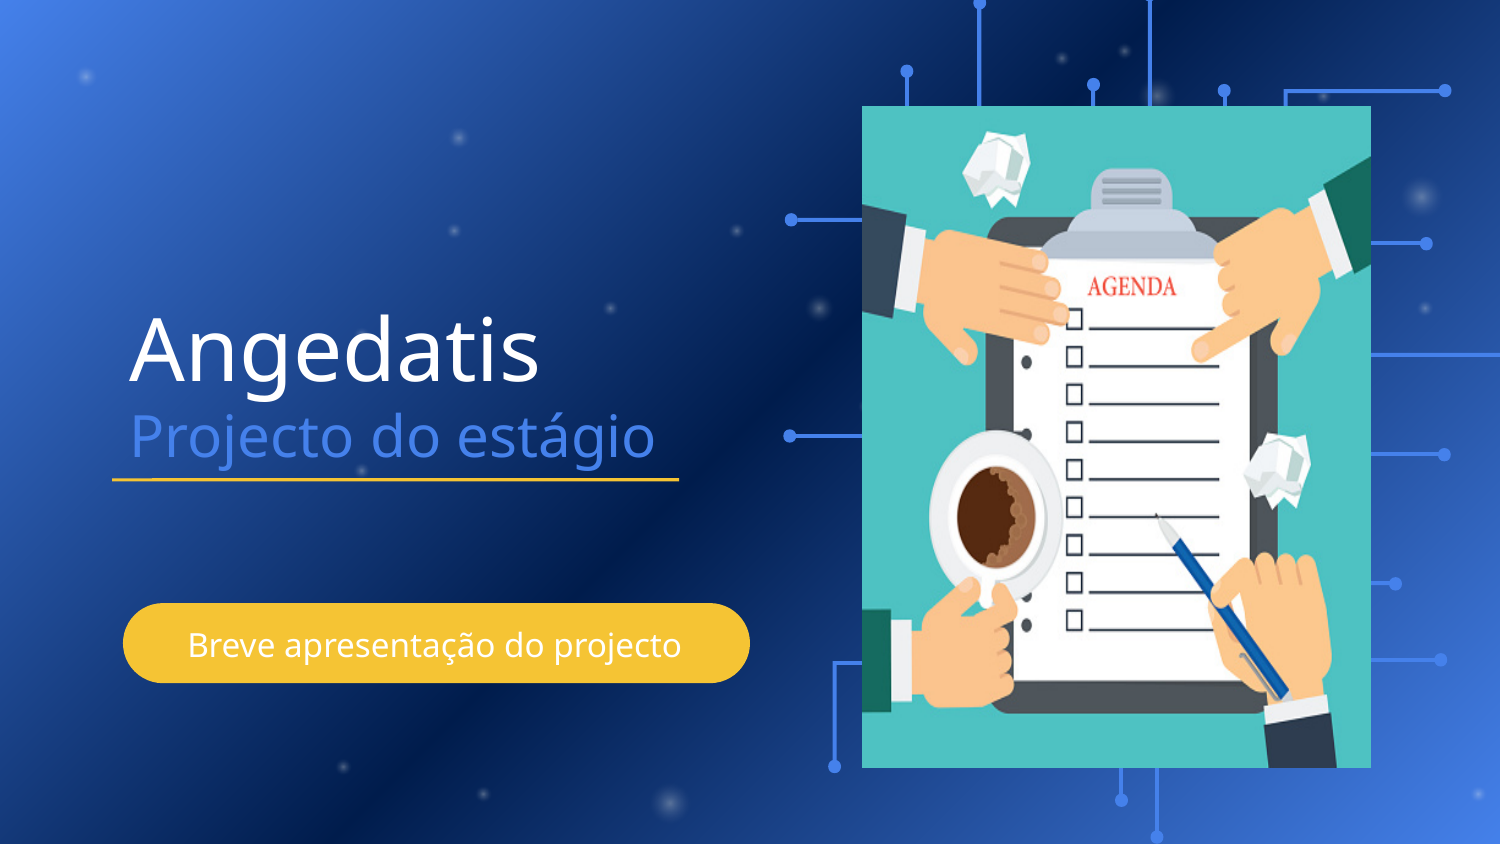

Angedatis Projecto do estágio
# Breve apresentação do projecto